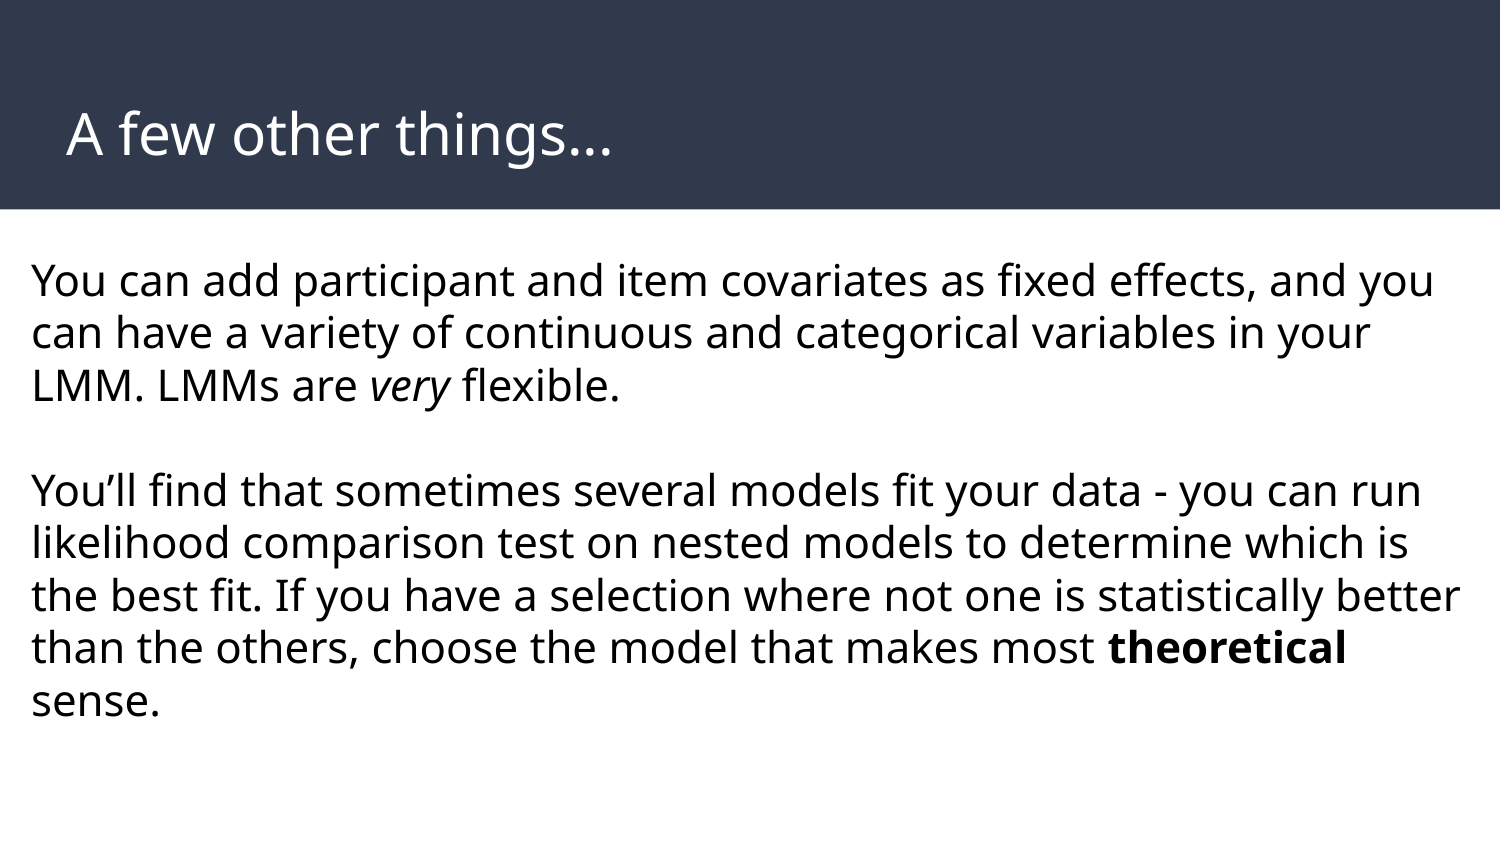

# A few other things...
You can add participant and item covariates as fixed effects, and you can have a variety of continuous and categorical variables in your LMM. LMMs are very flexible.
You’ll find that sometimes several models fit your data - you can run likelihood comparison test on nested models to determine which is the best fit. If you have a selection where not one is statistically better than the others, choose the model that makes most theoretical sense.